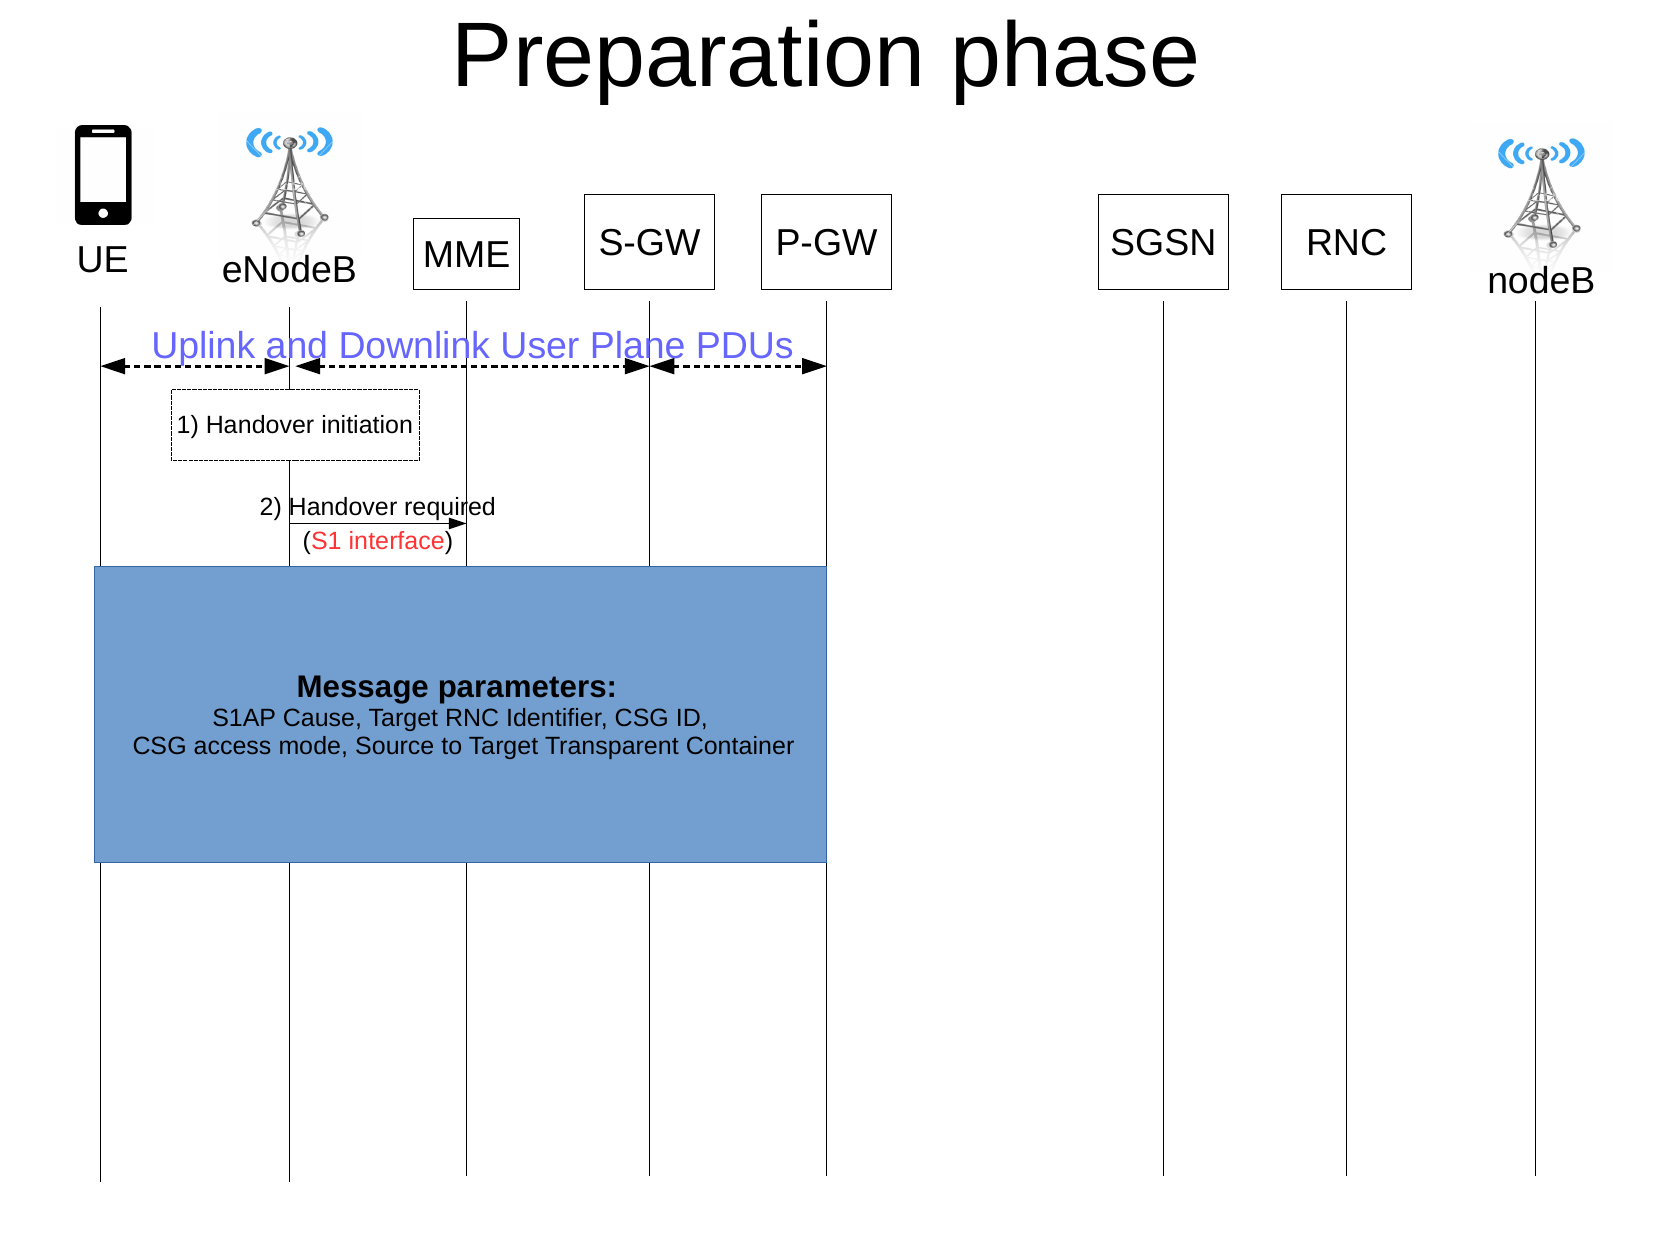

# Preparation phase
eNodeB
nodeB
UE
S-GW
P-GW
SGSN
RNC
MME
Uplink and Downlink User Plane PDUs
1) Handover initiation
2) Handover required
(S1 interface)
Message parameters:
S1AP Cause, Target RNC Identifier, CSG ID,
 CSG access mode, Source to Target Transparent Container